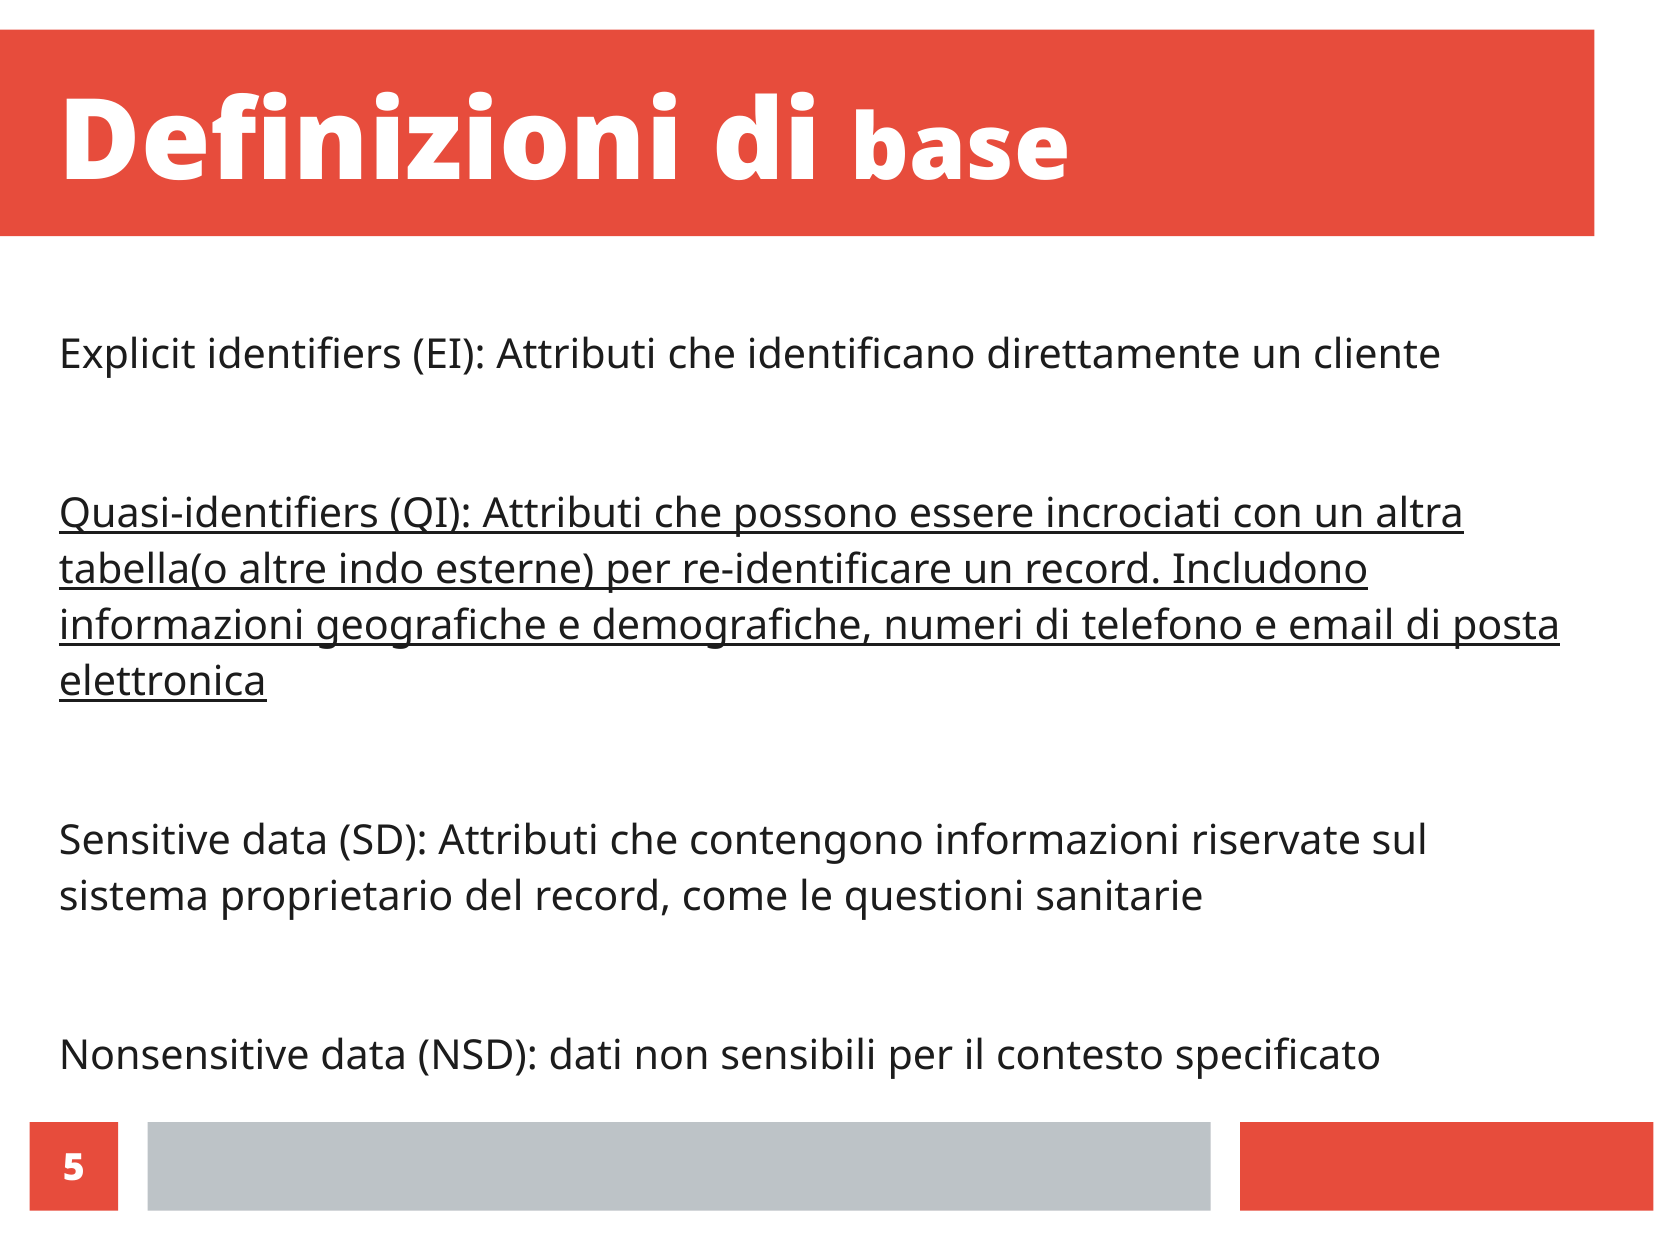

# Definizioni di base
Explicit identifiers (EI): Attributi che identificano direttamente un cliente
Quasi-identifiers (QI): Attributi che possono essere incrociati con un altra tabella(o altre indo esterne) per re-identificare un record. Includono informazioni geografiche e demografiche, numeri di telefono e email di posta elettronica
Sensitive data (SD): Attributi che contengono informazioni riservate sul sistema proprietario del record, come le questioni sanitarie
Nonsensitive data (NSD): dati non sensibili per il contesto specificato
5